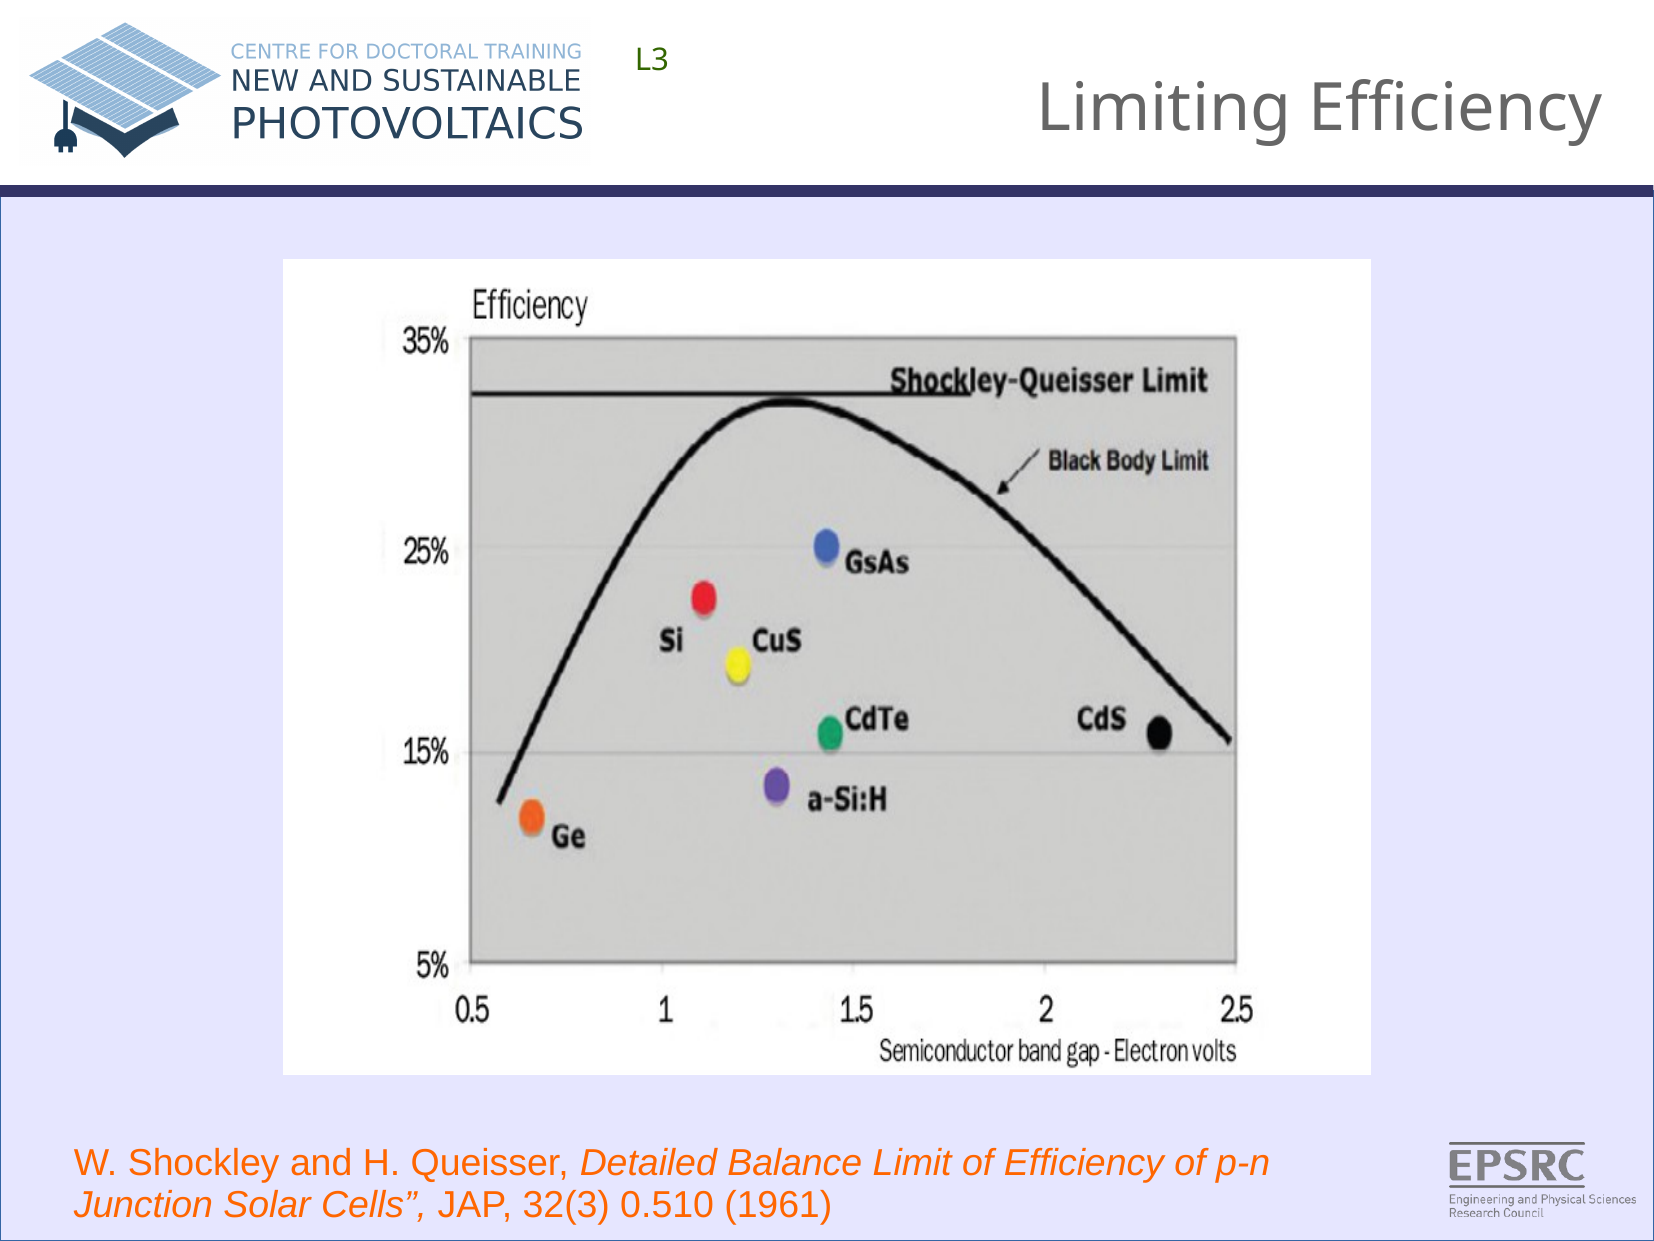

L3
Limiting Efficiency
W. Shockley and H. Queisser, Detailed Balance Limit of Efficiency of p-n Junction Solar Cells”, JAP, 32(3) 0.510 (1961)